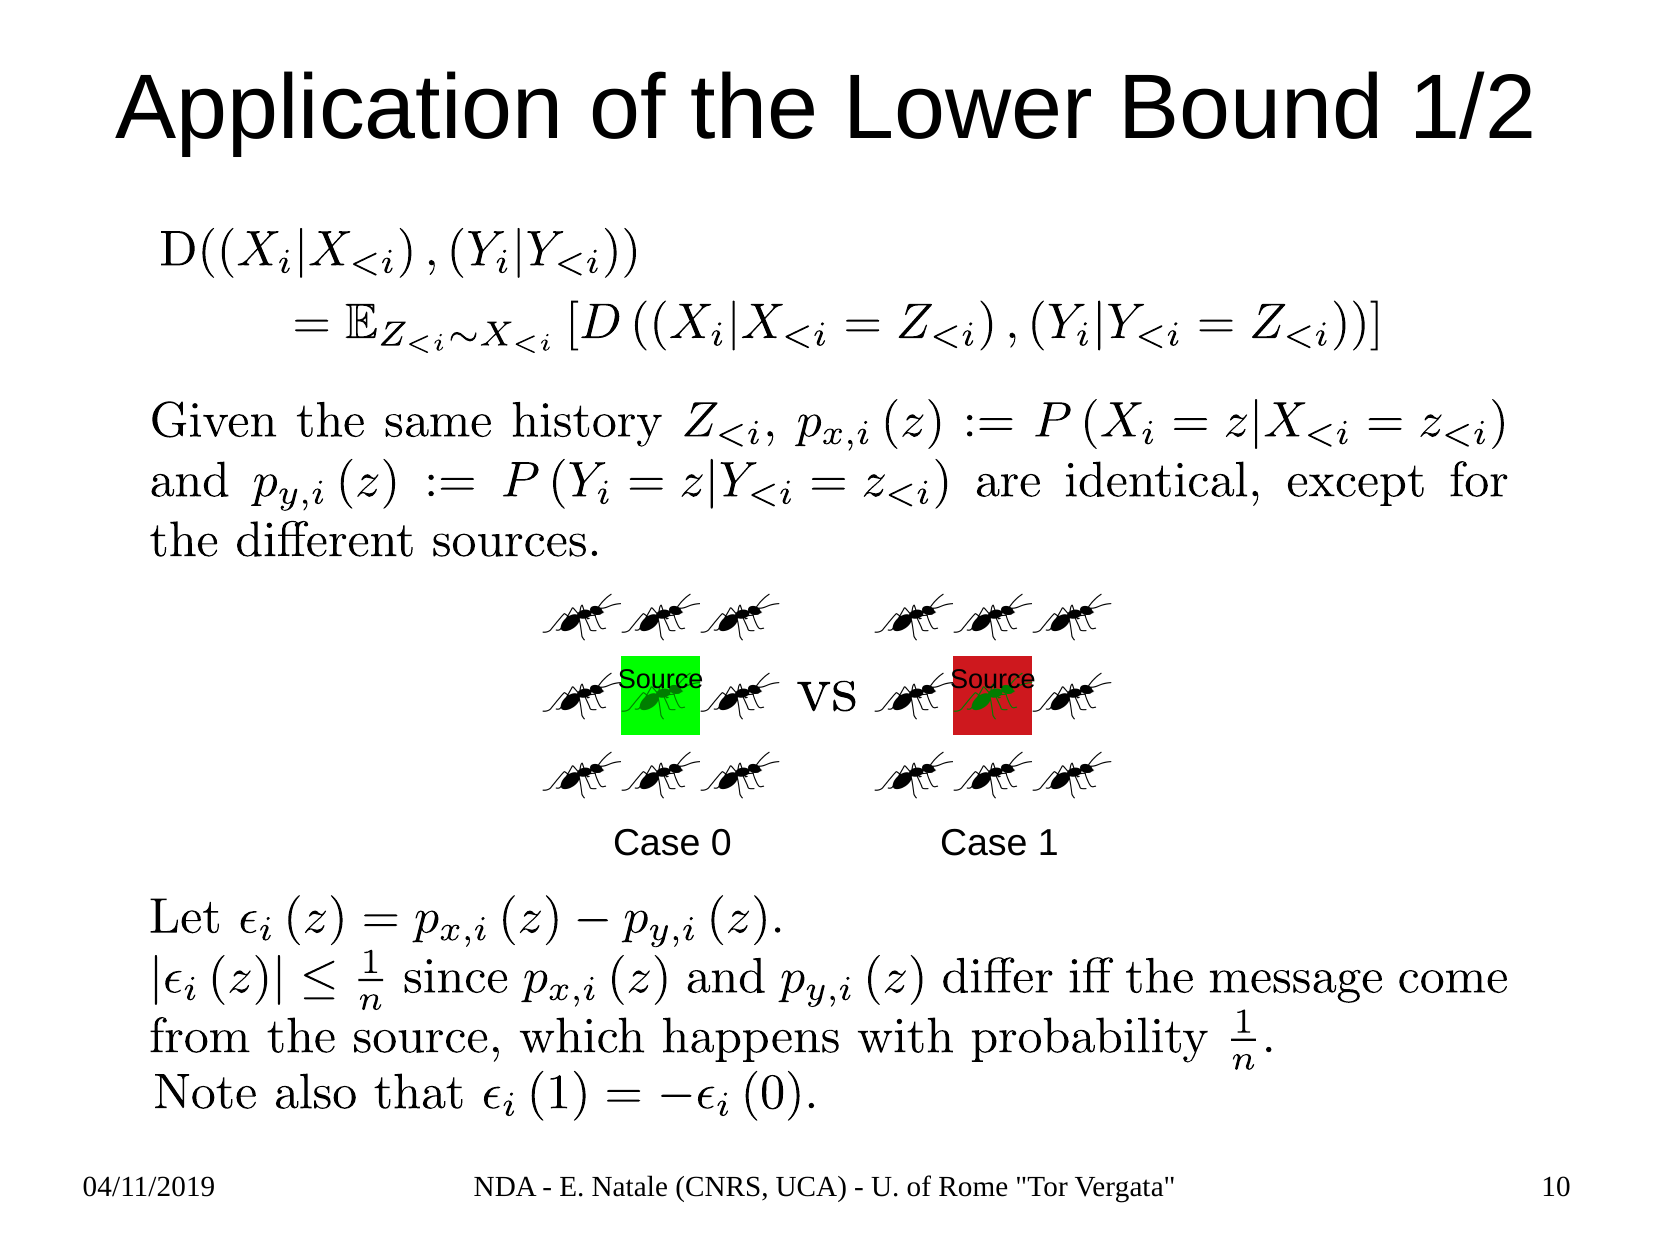

# Application of the Lower Bound 1/2
Source
Source
Case 0
Case 1
04/11/2019
NDA - E. Natale (CNRS, UCA) - U. of Rome "Tor Vergata"
10